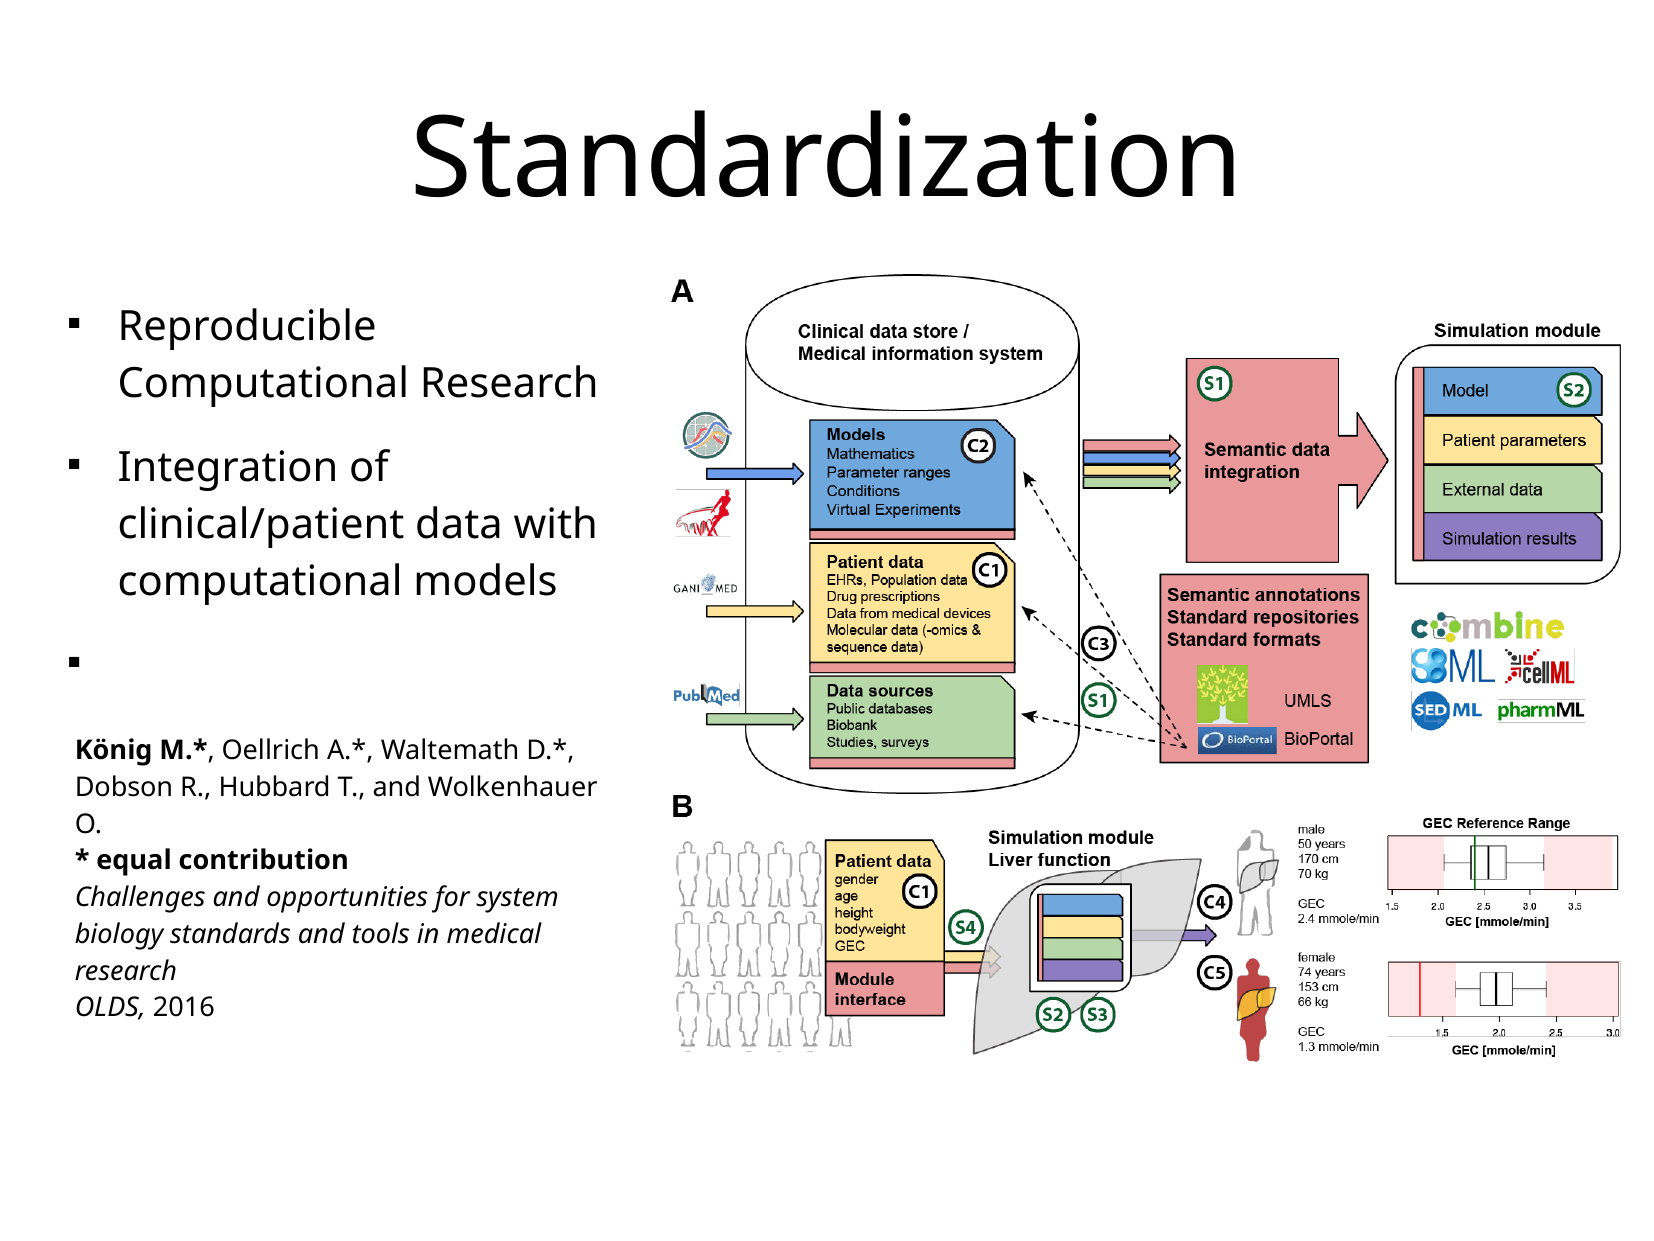

# Standardization
Reproducible Computational Research
Integration of clinical/patient data with computational models
König M.*, Oellrich A.*, Waltemath D.*, Dobson R., Hubbard T., and Wolkenhauer O.
* equal contribution
Challenges and opportunities for system biology standards and tools in medical research
OLDS, 2016